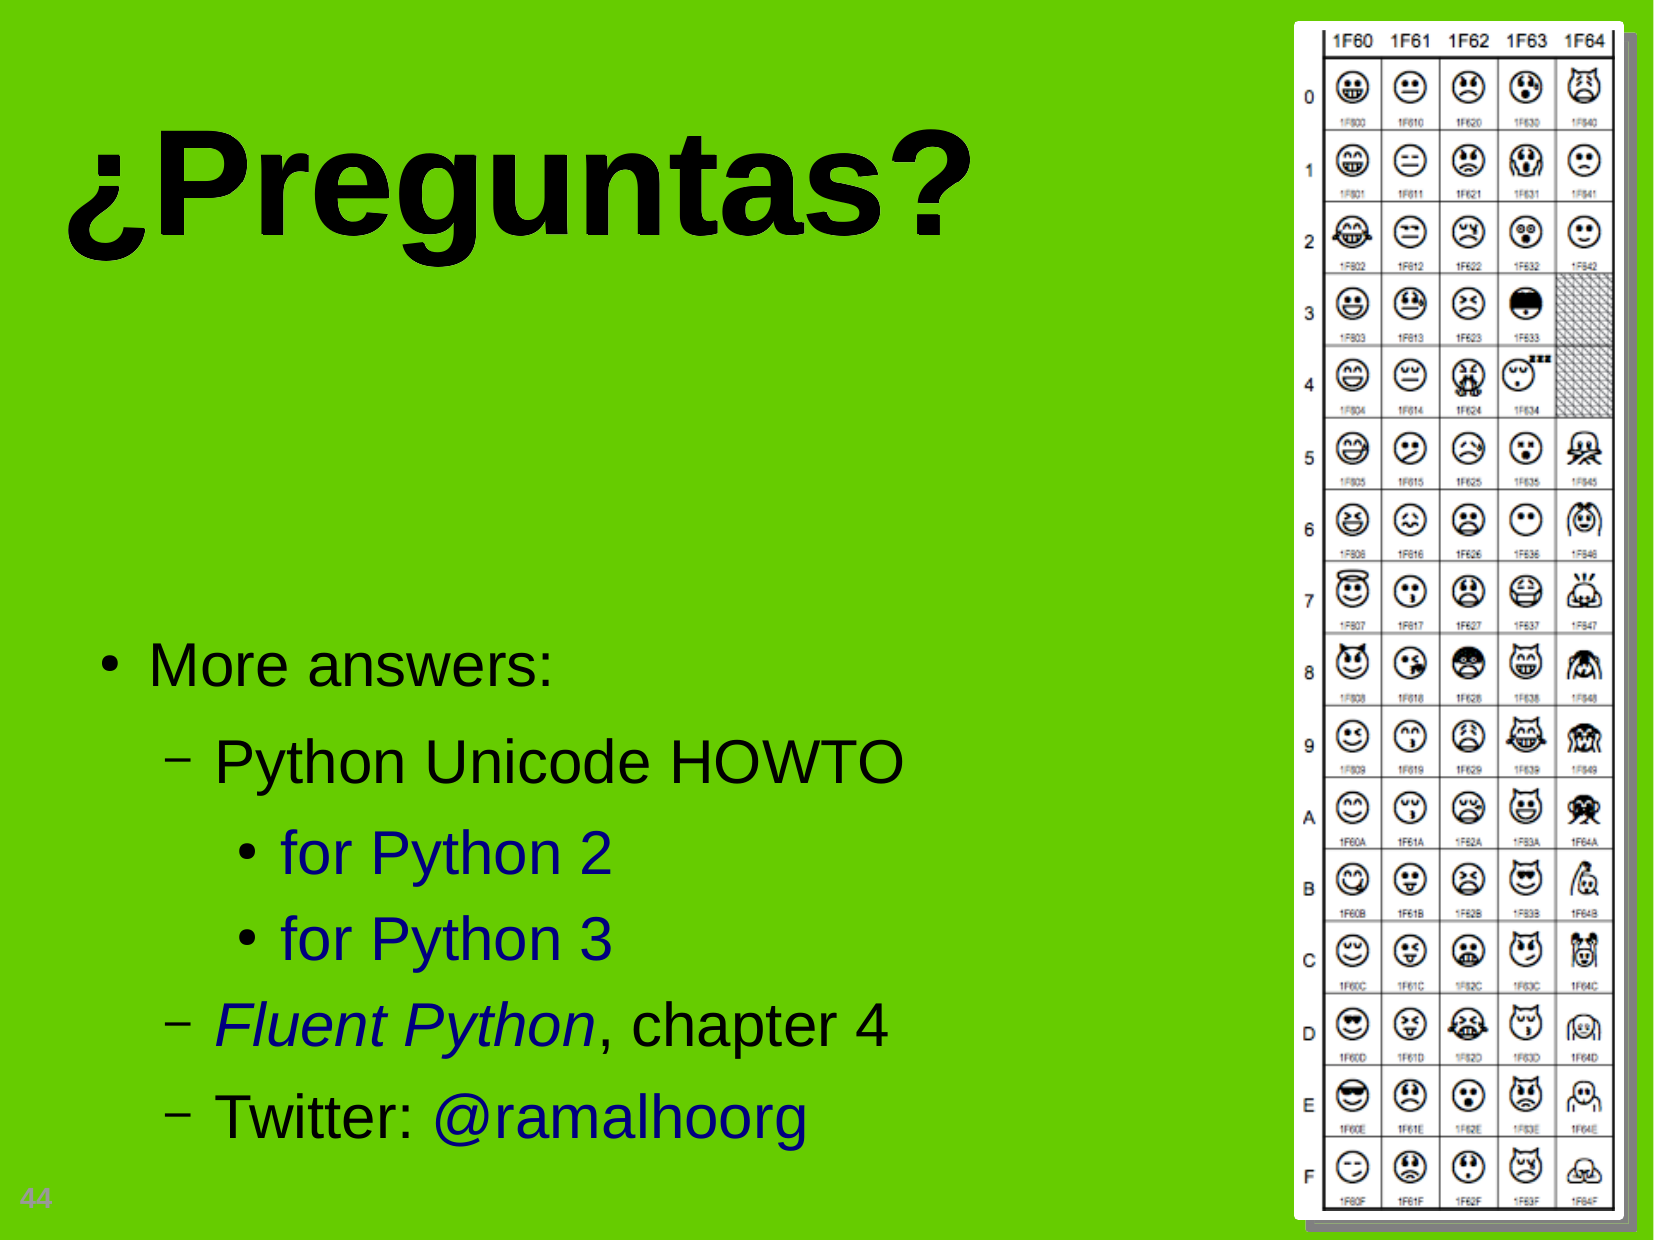

# ¿Preguntas?
More answers:
Python Unicode HOWTO
for Python 2
for Python 3
Fluent Python, chapter 4
Twitter: @ramalhoorg
44